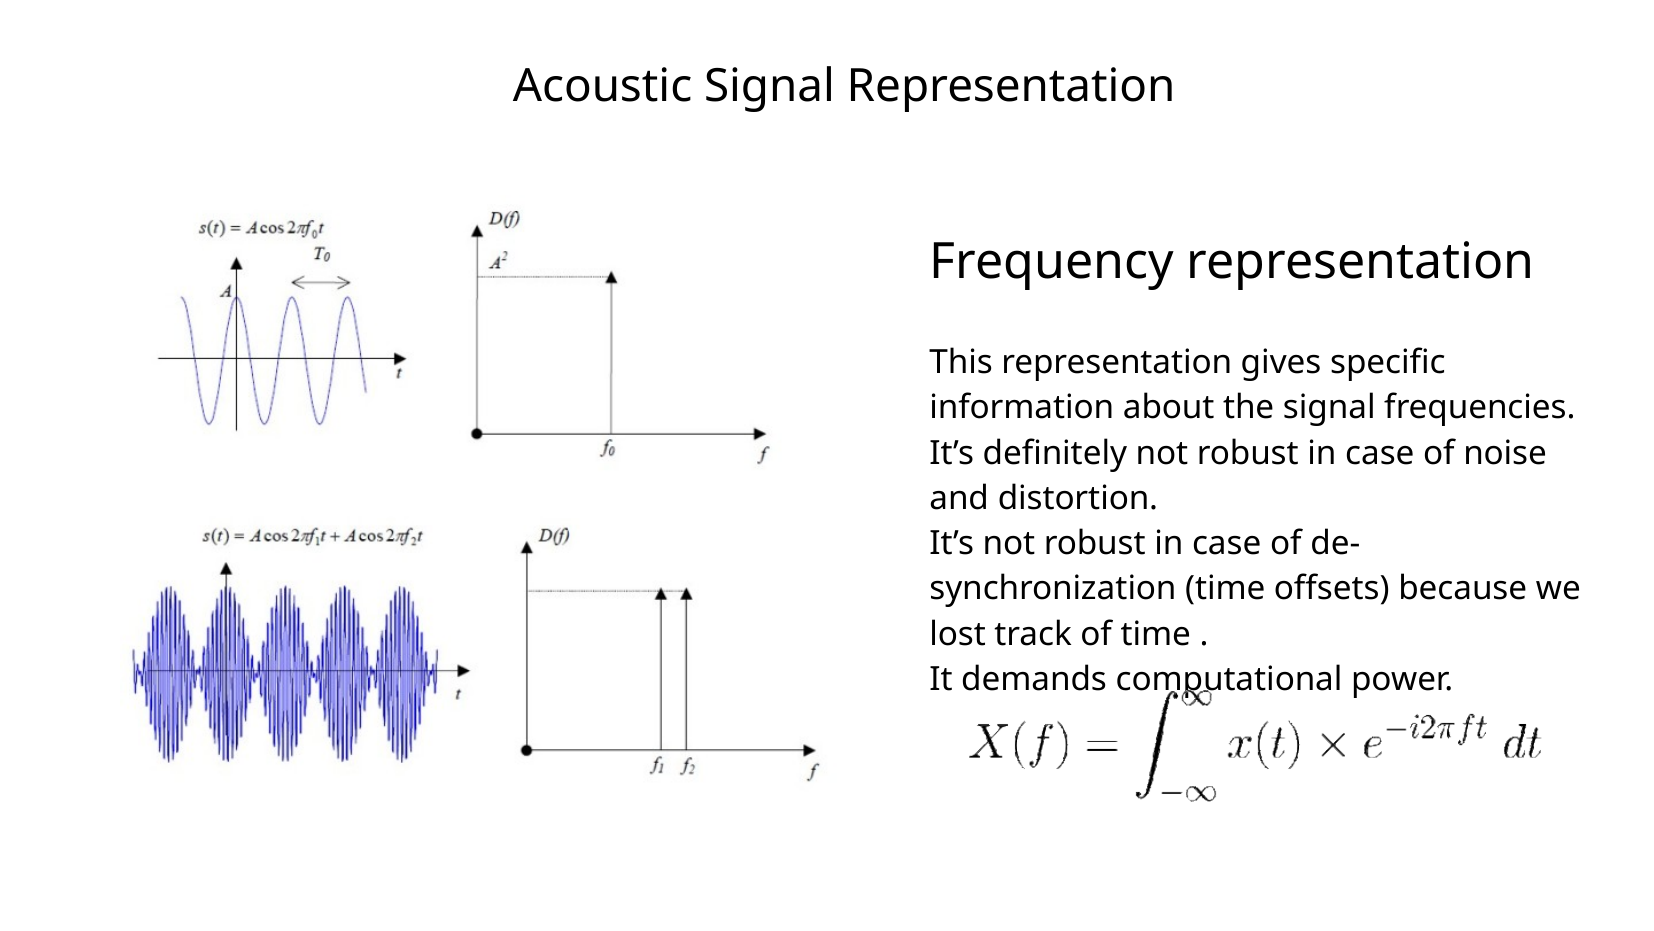

Acoustic Signal Representation
Frequency representation
This representation gives specific information about the signal frequencies.
It’s definitely not robust in case of noise and distortion.
It’s not robust in case of de-synchronization (time offsets) because we lost track of time .
It demands computational power.